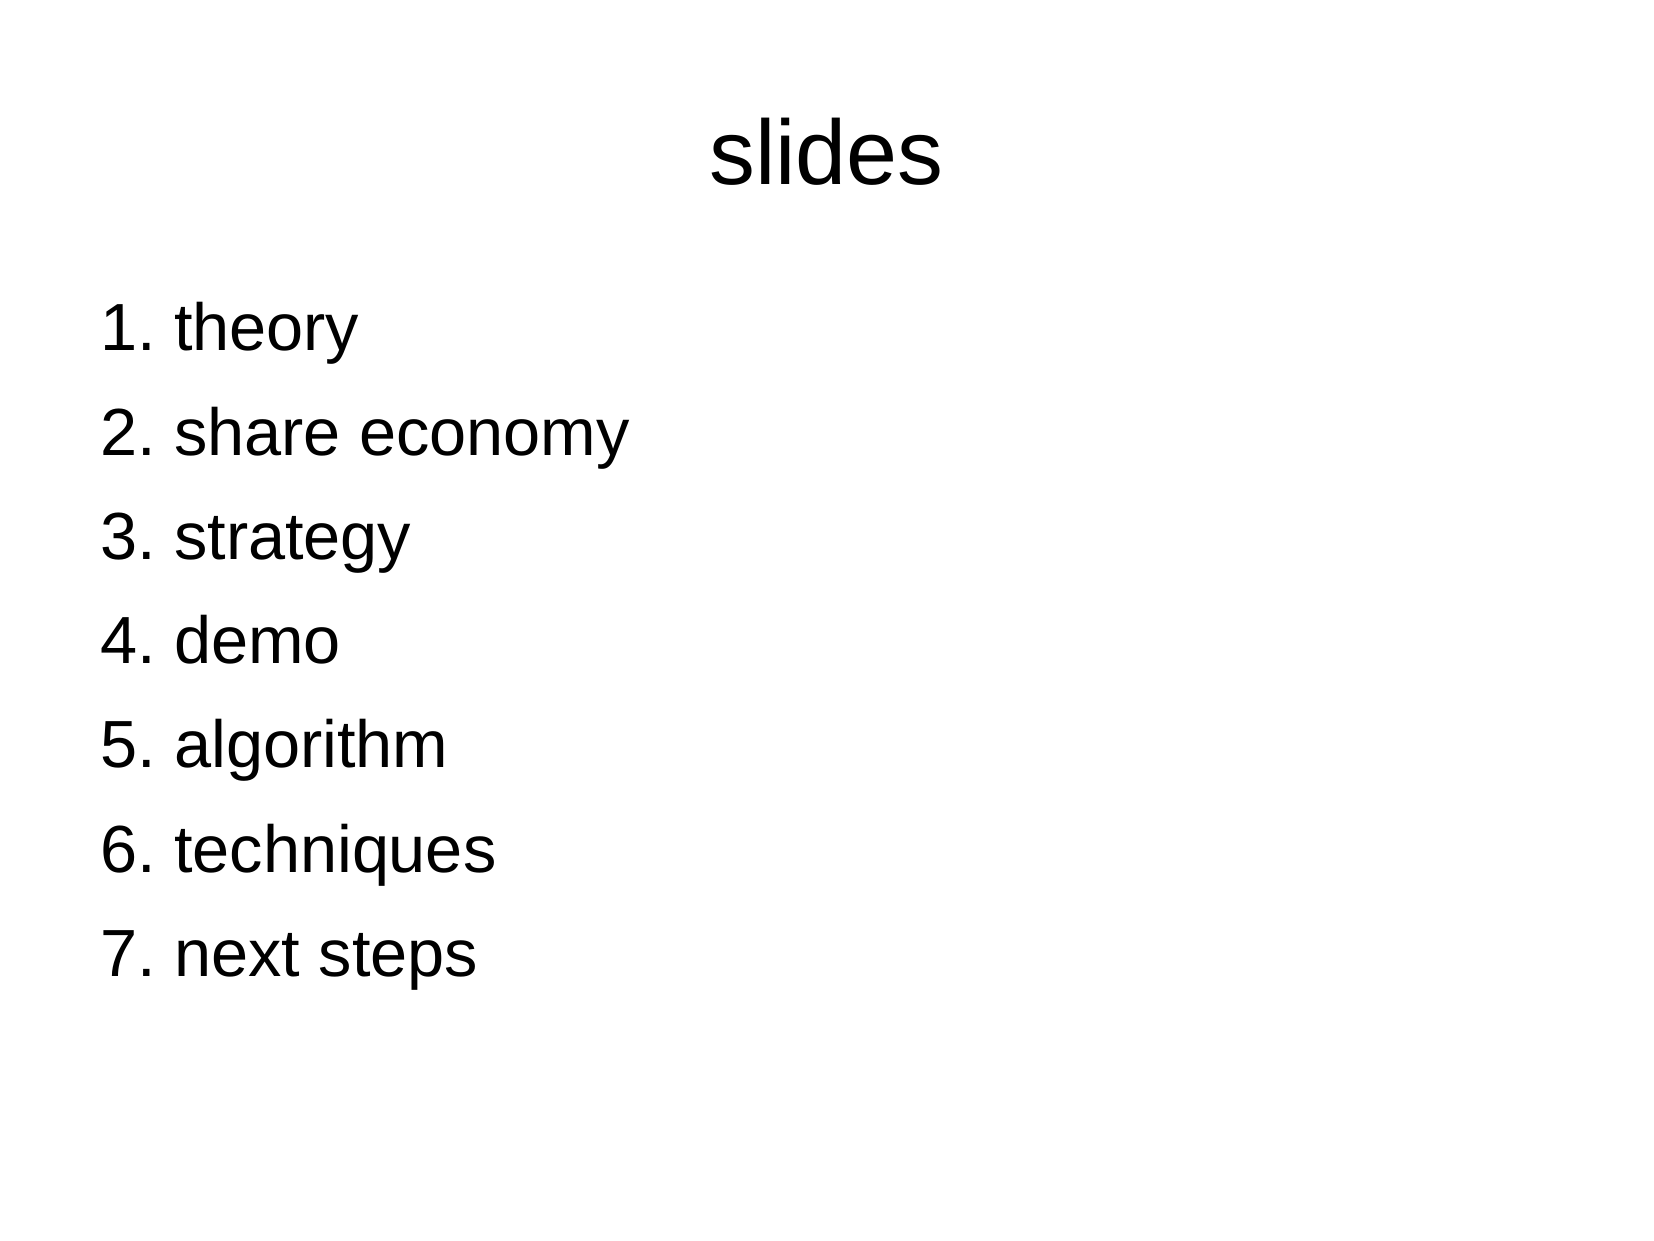

# slides
 theory
 share economy
 strategy
 demo
 algorithm
 techniques
 next steps